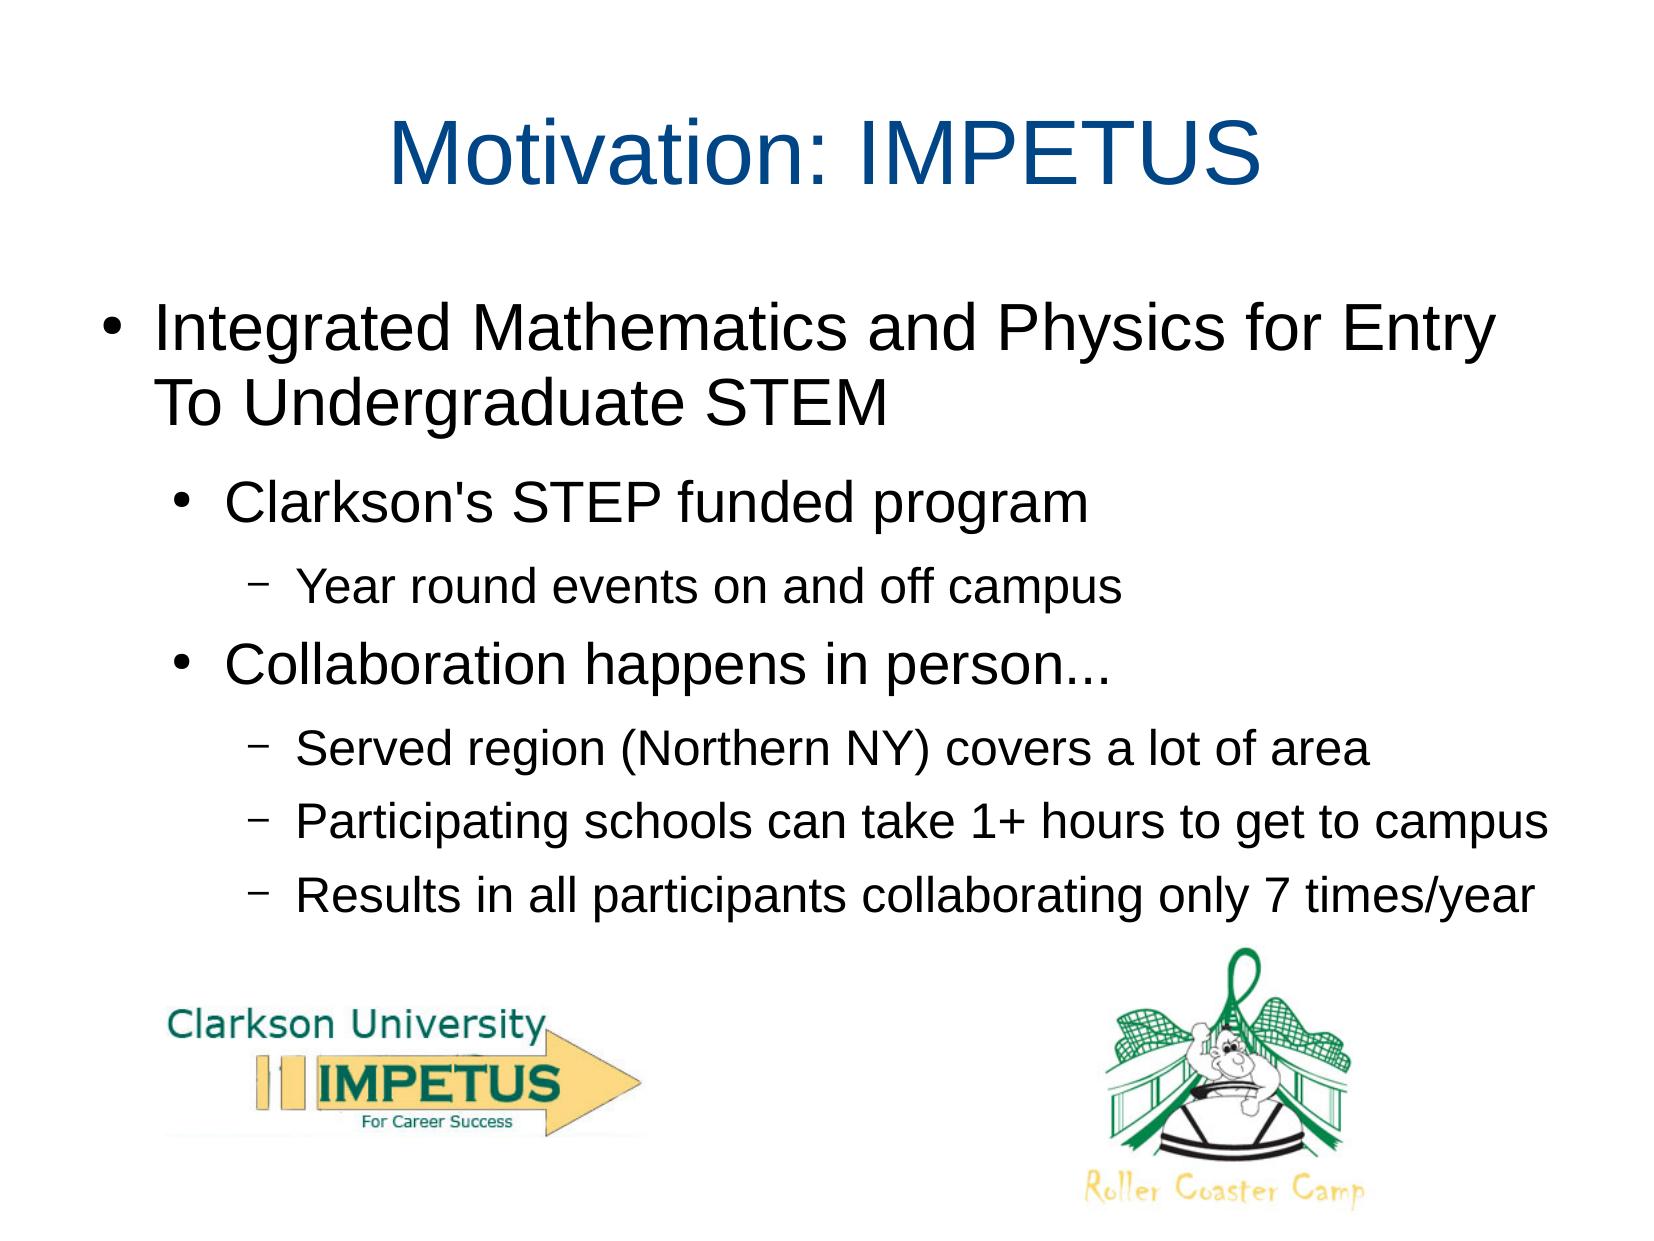

# Motivation: IMPETUS
Integrated Mathematics and Physics for Entry To Undergraduate STEM
Clarkson's STEP funded program
Year round events on and off campus
Collaboration happens in person...
Served region (Northern NY) covers a lot of area
Participating schools can take 1+ hours to get to campus
Results in all participants collaborating only 7 times/year